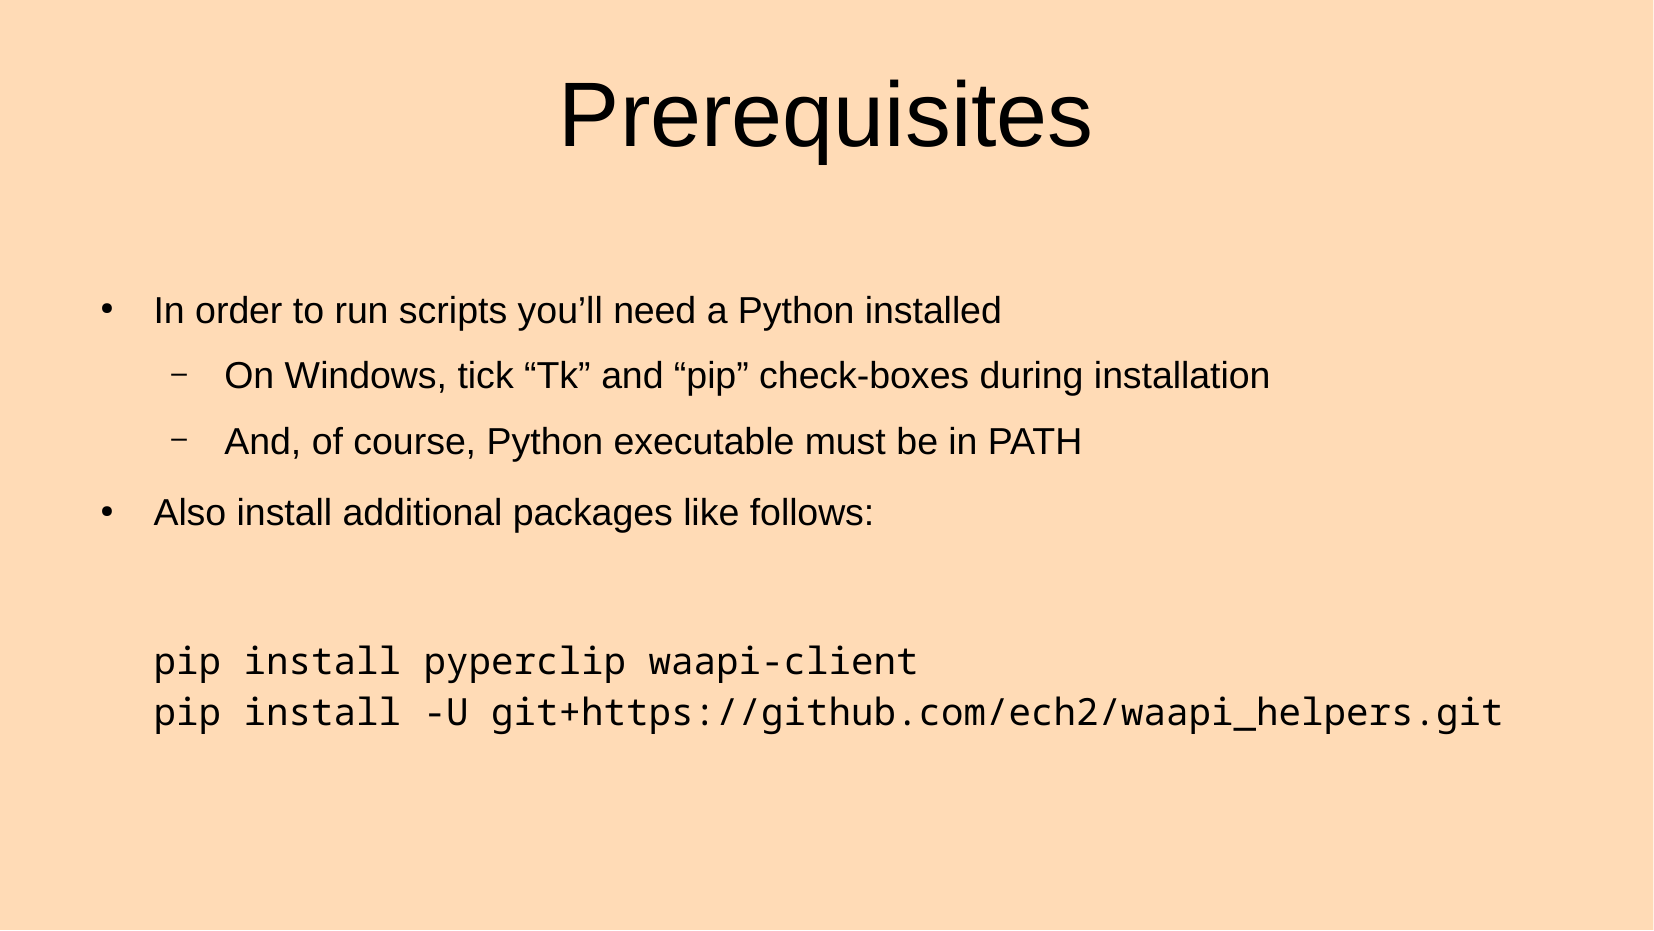

# Prerequisites
In order to run scripts you’ll need a Python installed
On Windows, tick “Tk” and “pip” check-boxes during installation
And, of course, Python executable must be in PATH
Also install additional packages like follows:
pip install pyperclip waapi-client
pip install -U git+https://github.com/ech2/waapi_helpers.git